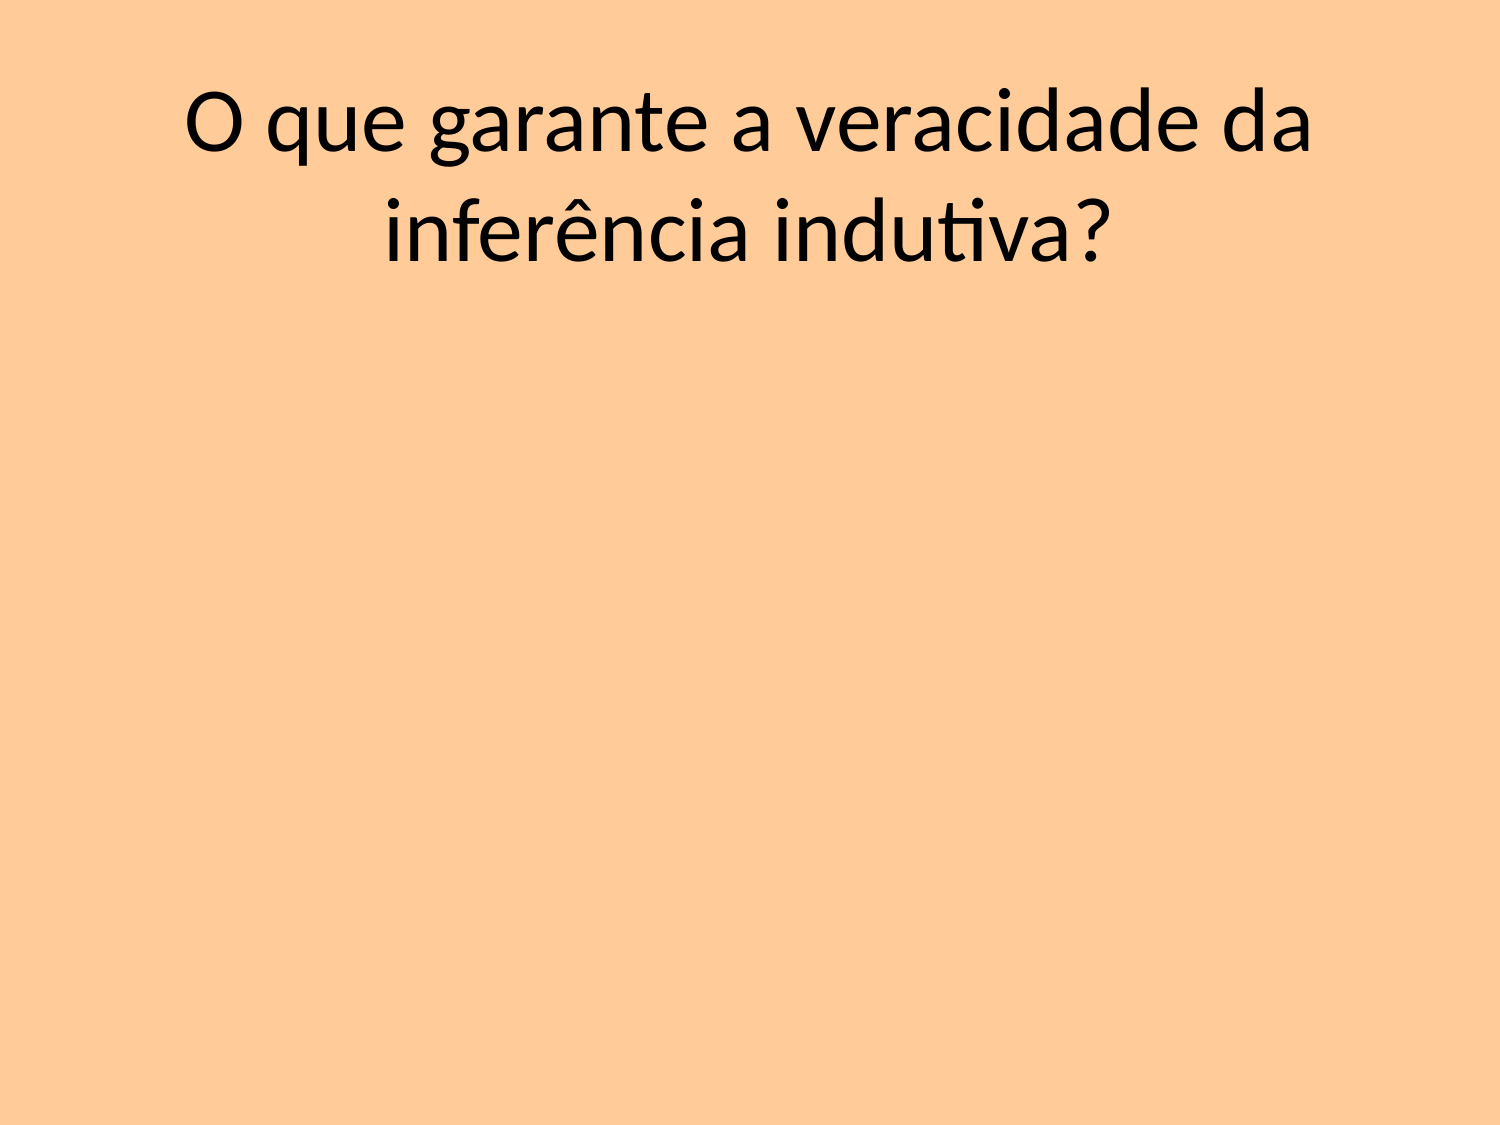

# O que garante a veracidade da inferência indutiva?